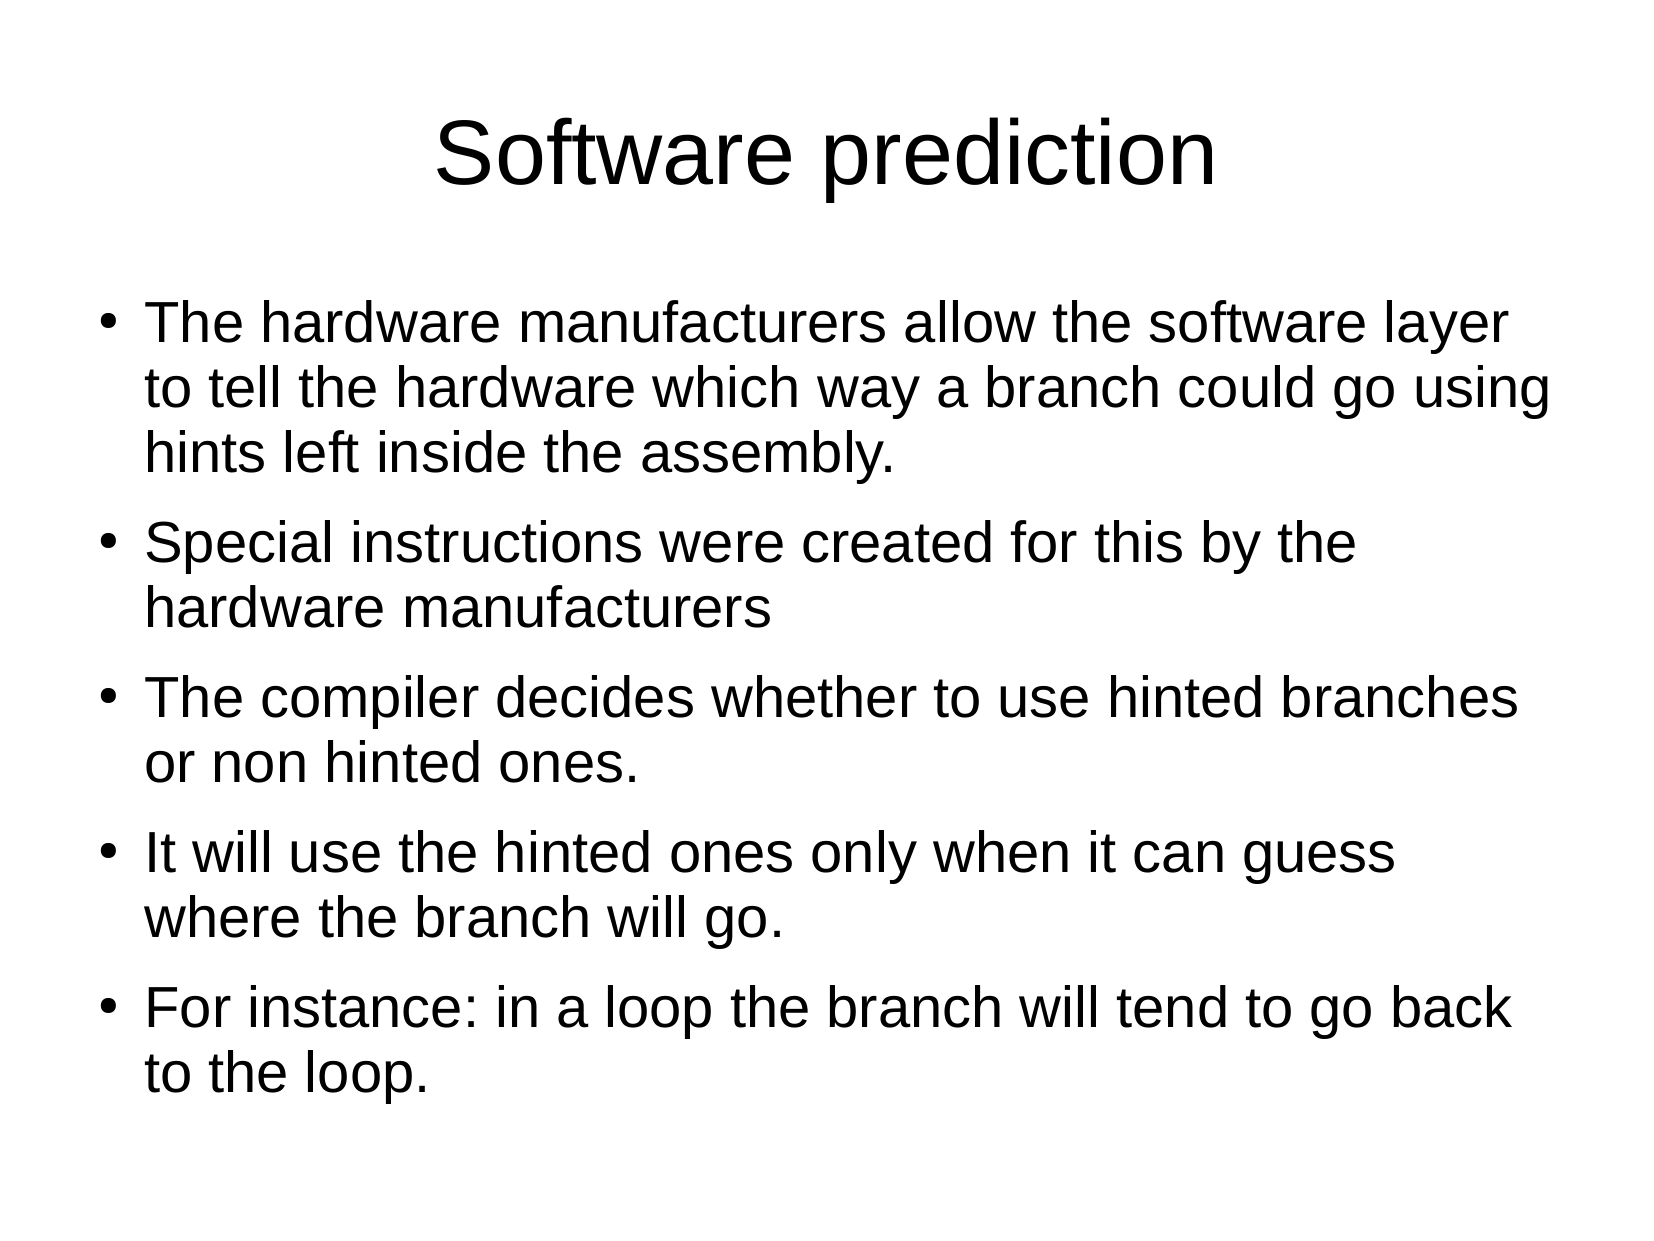

# Software prediction
The hardware manufacturers allow the software layer to tell the hardware which way a branch could go using hints left inside the assembly.
Special instructions were created for this by the hardware manufacturers
The compiler decides whether to use hinted branches or non hinted ones.
It will use the hinted ones only when it can guess where the branch will go.
For instance: in a loop the branch will tend to go back to the loop.